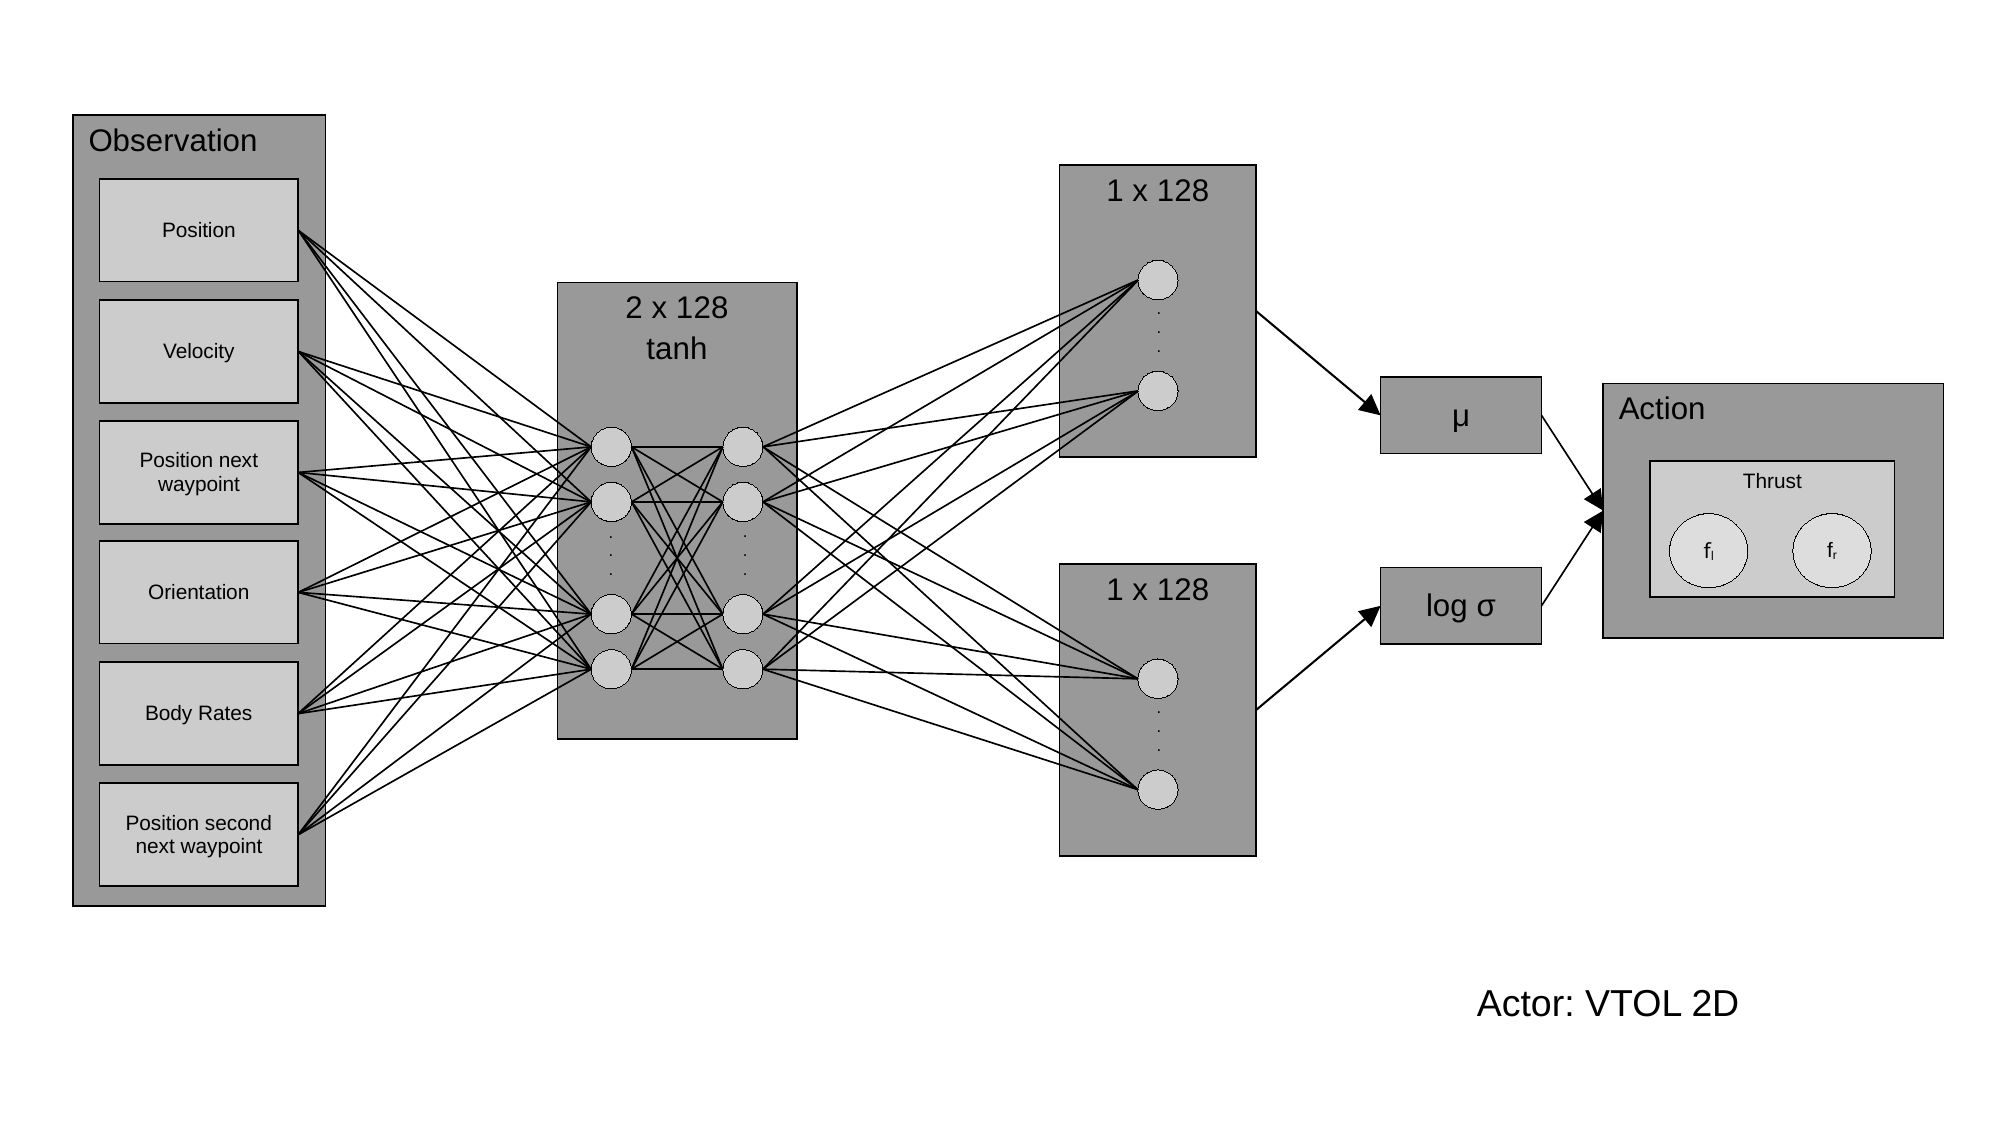

Observation
1 x 128
Position
2 x 128
tanh
.
.
.
Velocity
μ
Action
Position next waypoint
Thrust
fl
fr
.
.
.
.
.
.
Orientation
1 x 128
log σ
Body Rates
.
.
.
Position second next waypoint
Actor: VTOL 2D